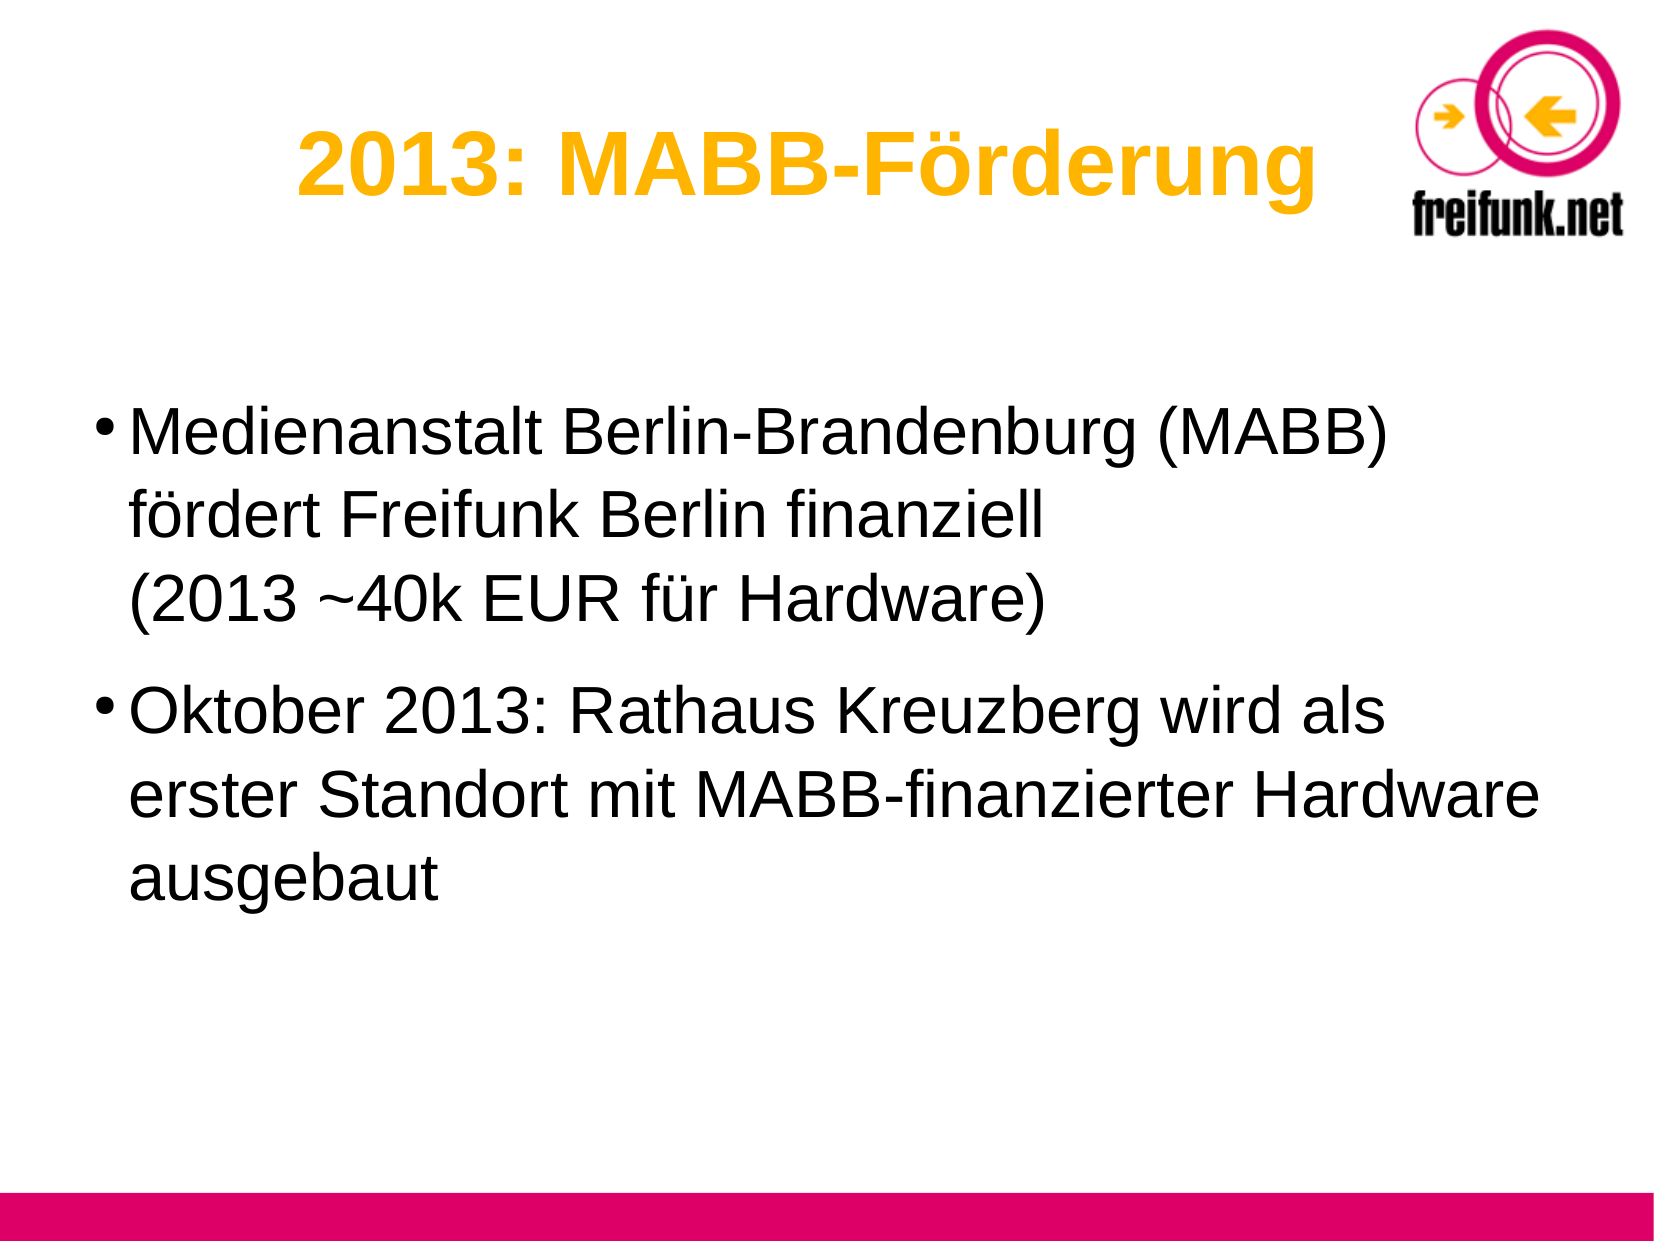

# 2013: MABB-Förderung
Medienanstalt Berlin-Brandenburg (MABB) fördert Freifunk Berlin finanziell
(2013 ~40k EUR für Hardware)
Oktober 2013: Rathaus Kreuzberg wird als erster Standort mit MABB-finanzierter Hardware ausgebaut